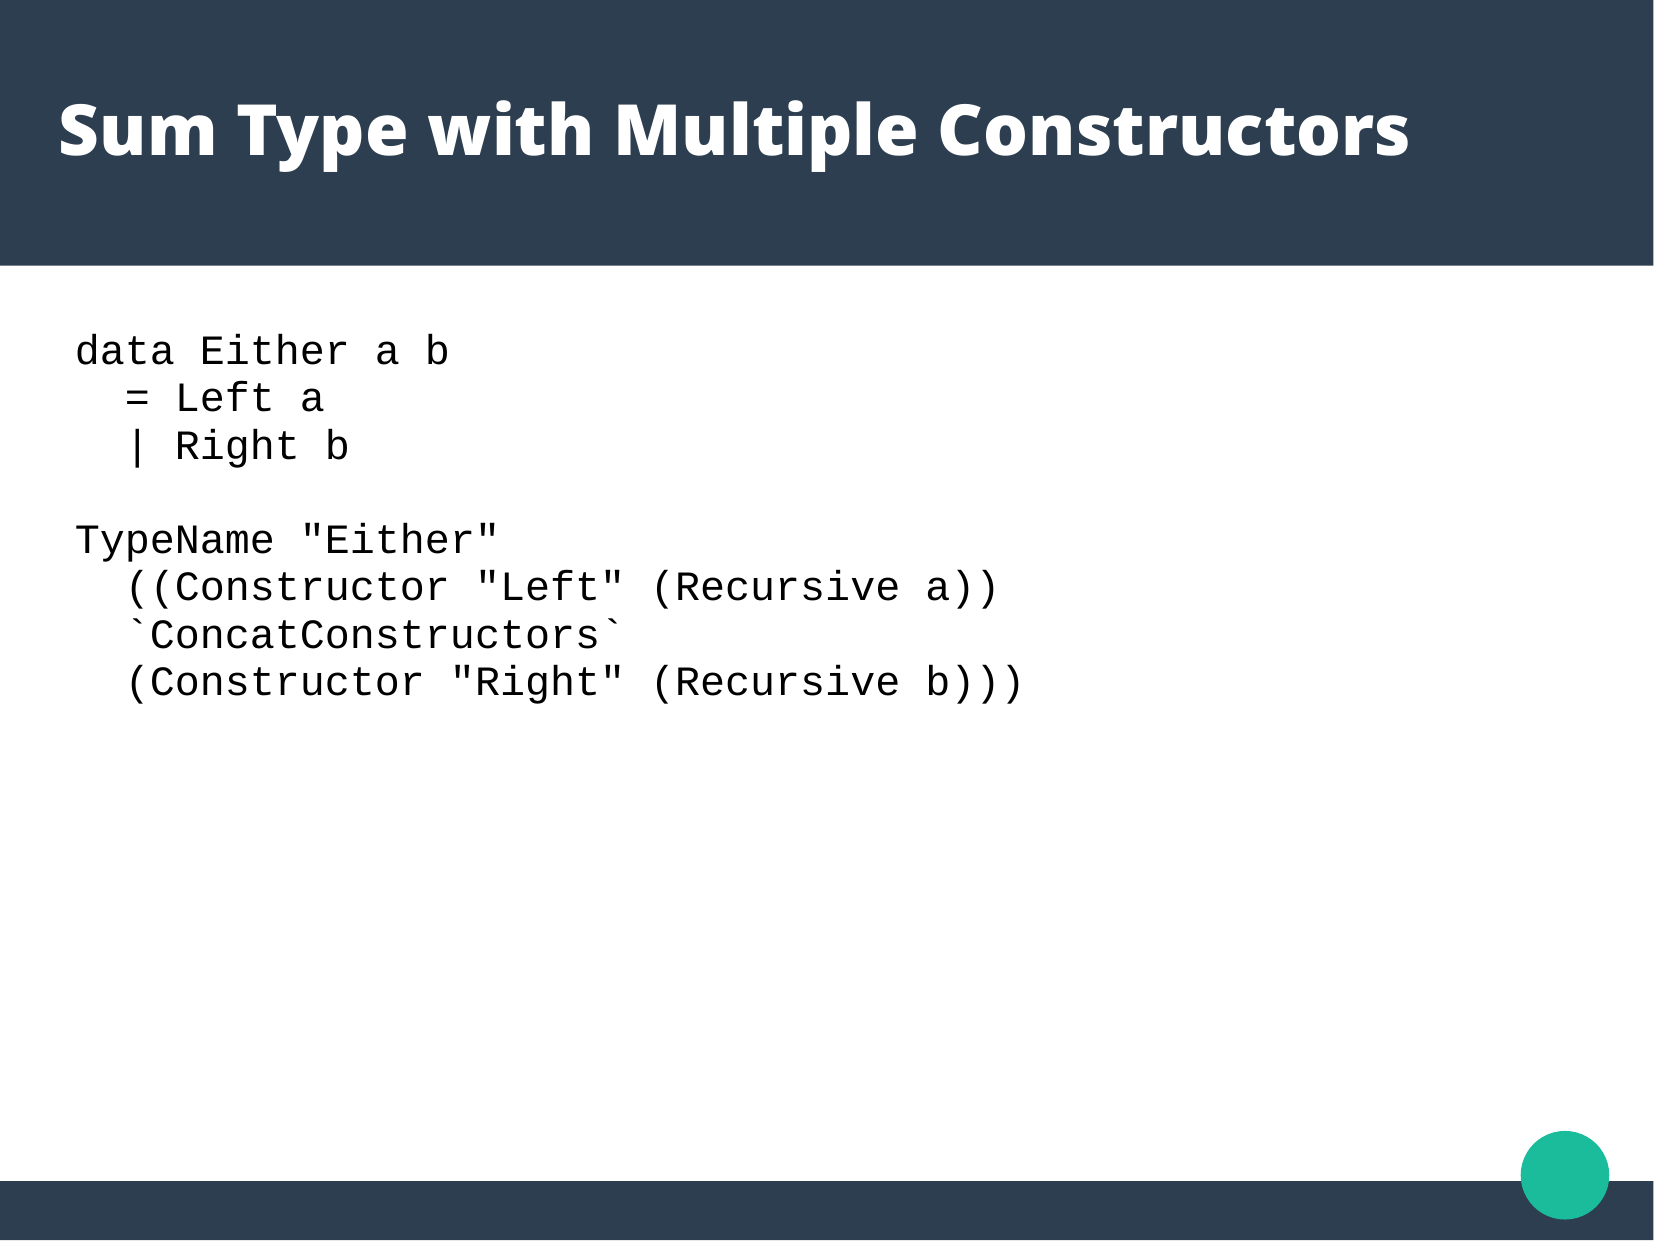

# Sum Type with Multiple Constructors
data Either a b
 = Left a
 | Right b
TypeName "Either"
 ((Constructor "Left" (Recursive a))
 `ConcatConstructors`
 (Constructor "Right" (Recursive b)))